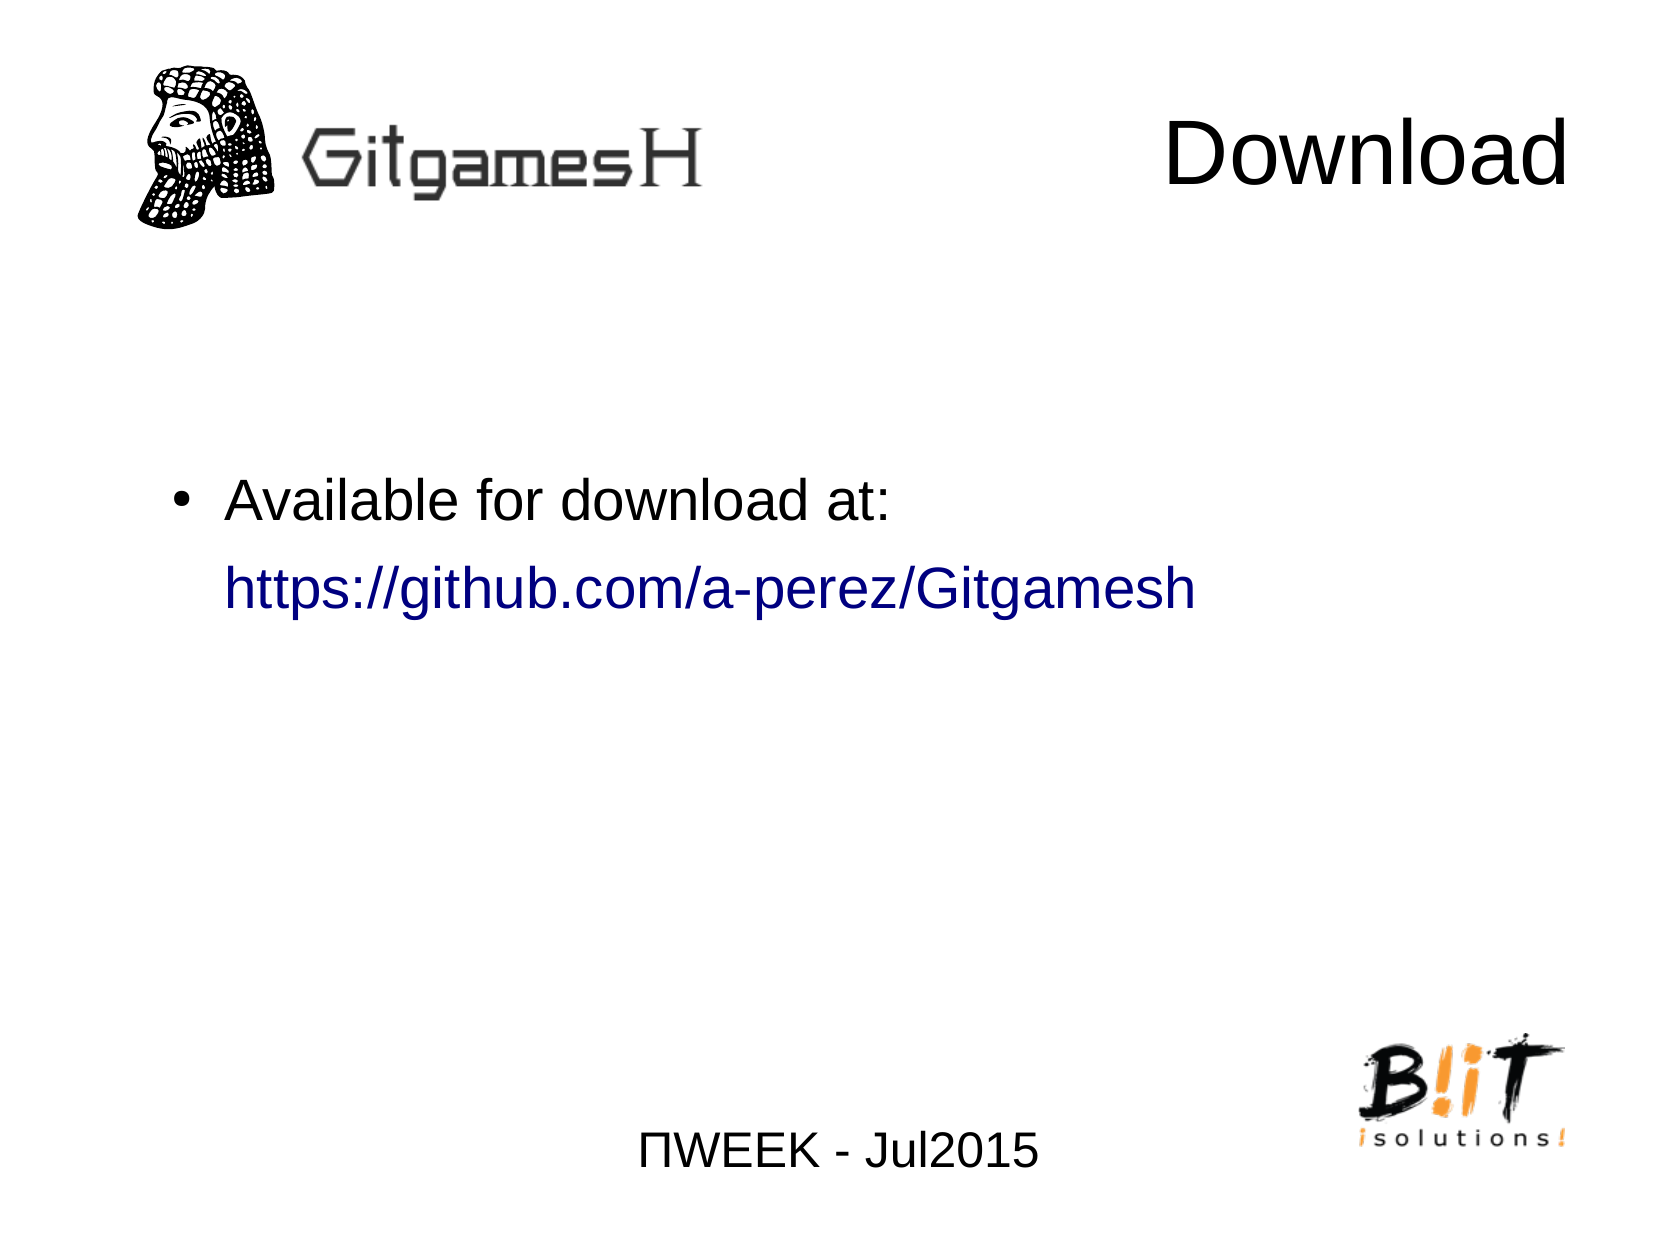

# Download
Available for download at:
https://github.com/a-perez/Gitgamesh
ΠWEEK - Jul2015